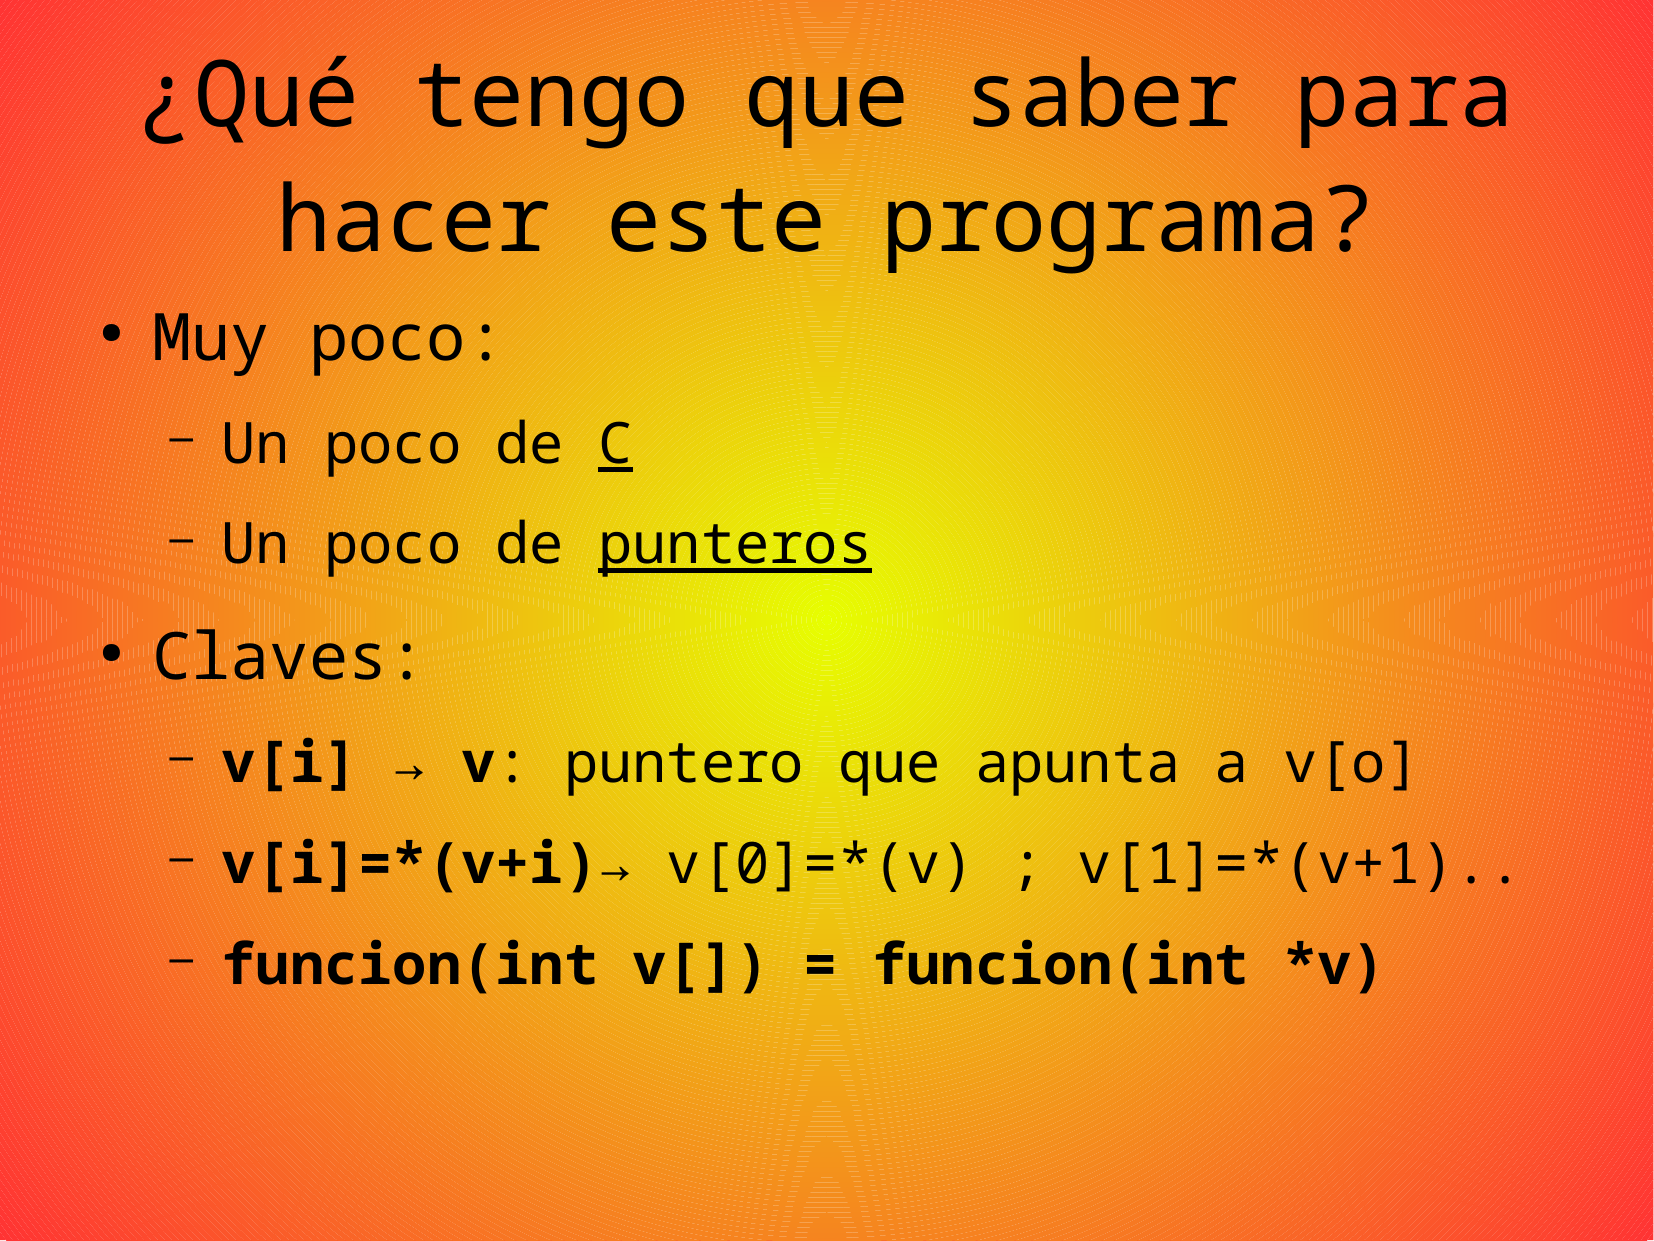

# ¿Qué tengo que saber para hacer este programa?
Muy poco:
Un poco de C
Un poco de punteros
Claves:
v[i] → v: puntero que apunta a v[o]
v[i]=*(v+i)→ v[0]=*(v) ; v[1]=*(v+1)..
funcion(int v[]) = funcion(int *v)